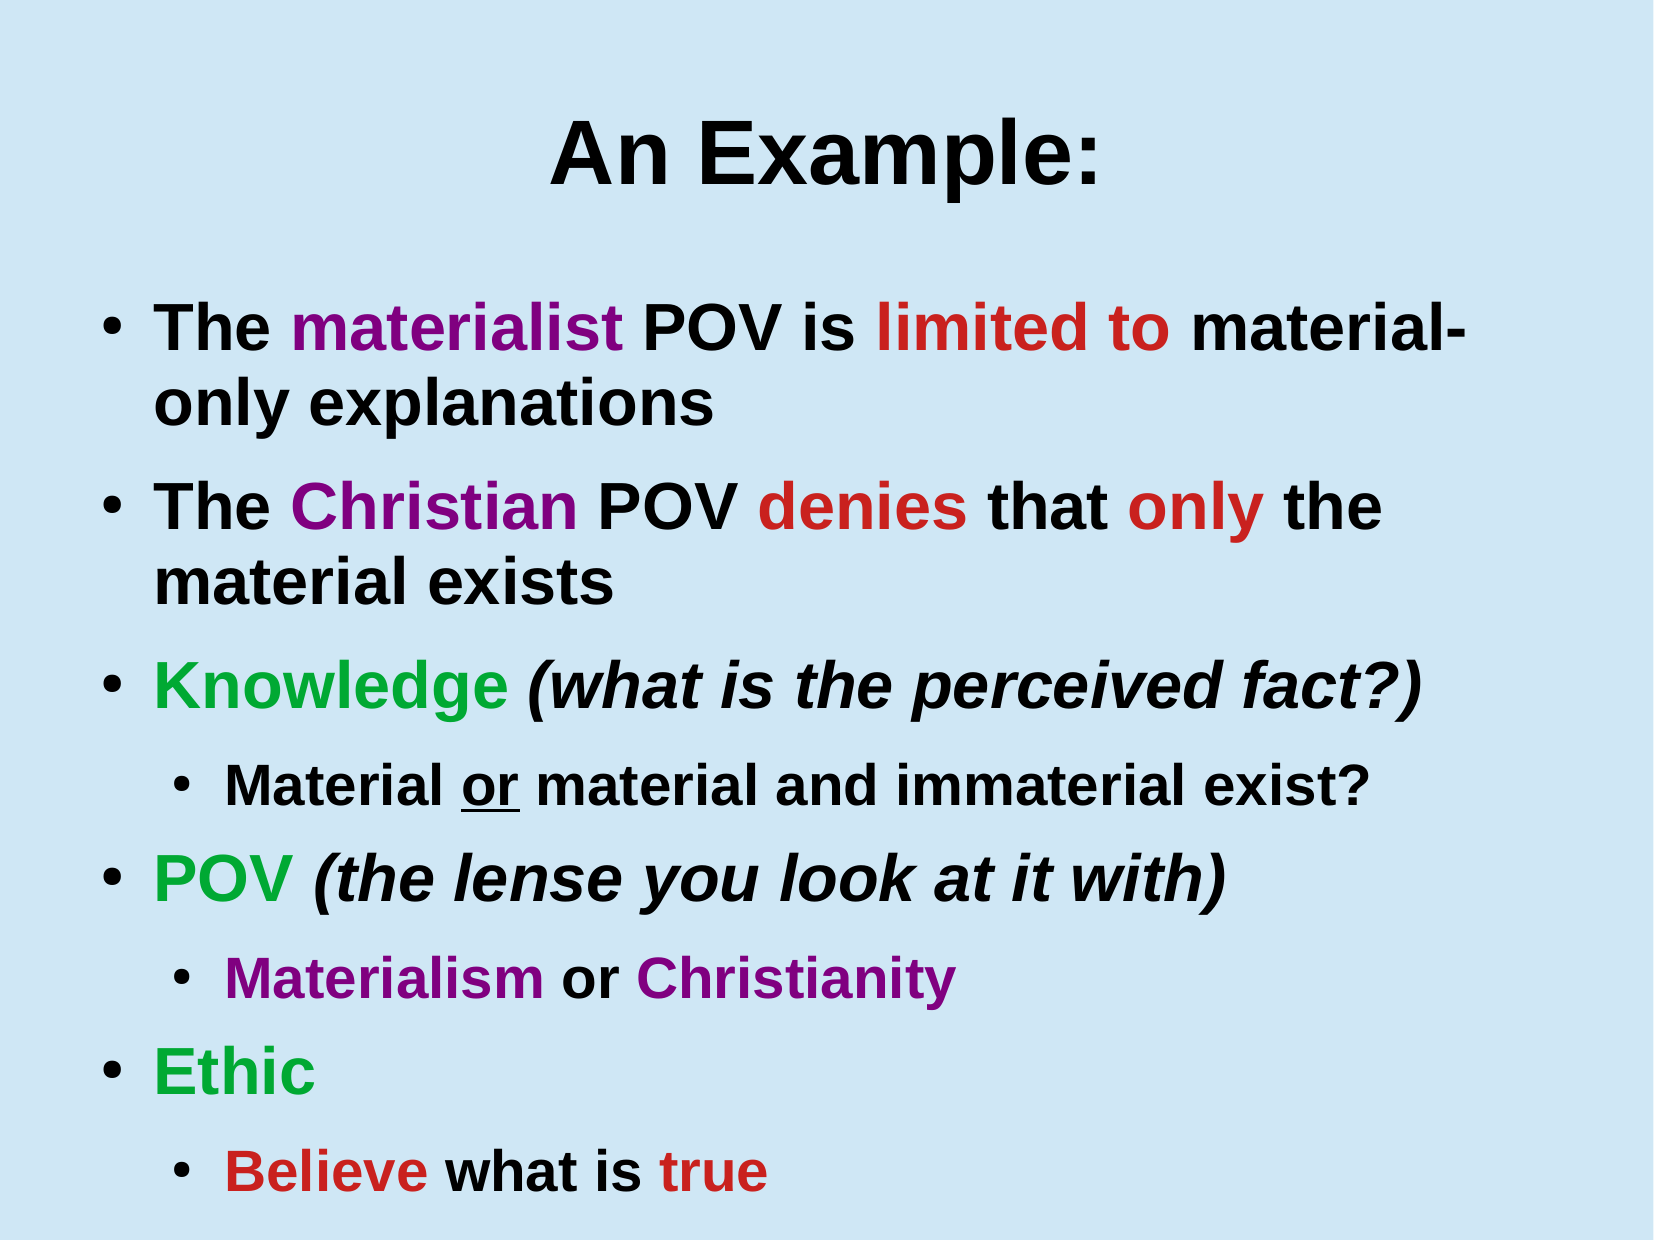

# An Example:
The materialist POV is limited to material-only explanations
The Christian POV denies that only the material exists
Knowledge (what is the perceived fact?)
Material or material and immaterial exist?
POV (the lense you look at it with)
Materialism or Christianity
Ethic
Believe what is true